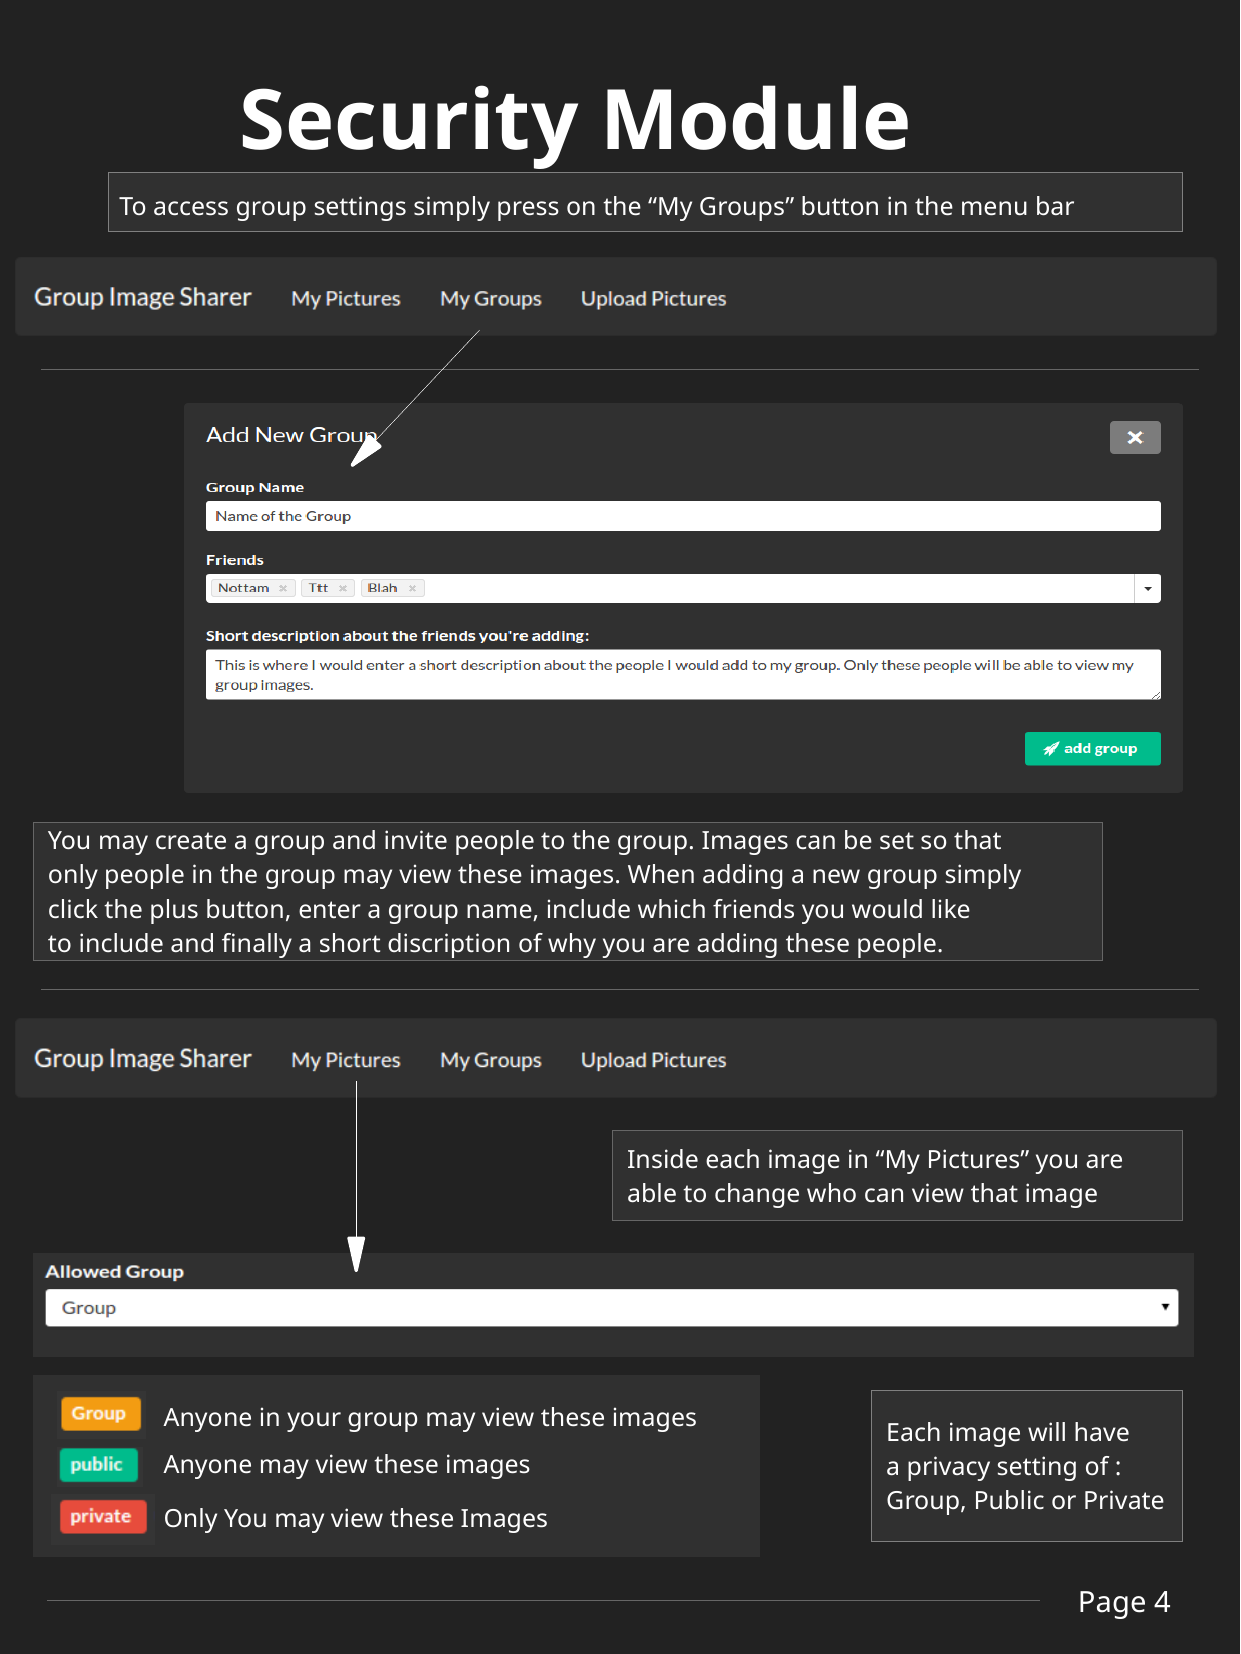

Security Module
To access group settings simply press on the “My Groups” button in the menu bar
You may create a group and invite people to the group. Images can be set so that
only people in the group may view these images. When adding a new group simply
click the plus button, enter a group name, include which friends you would like
to include and finally a short discription of why you are adding these people.
Inside each image in “My Pictures” you are
able to change who can view that image
Each image will have
a privacy setting of :
Group, Public or Private
Anyone in your group may view these images
Anyone may view these images
Only You may view these Images
Page 4